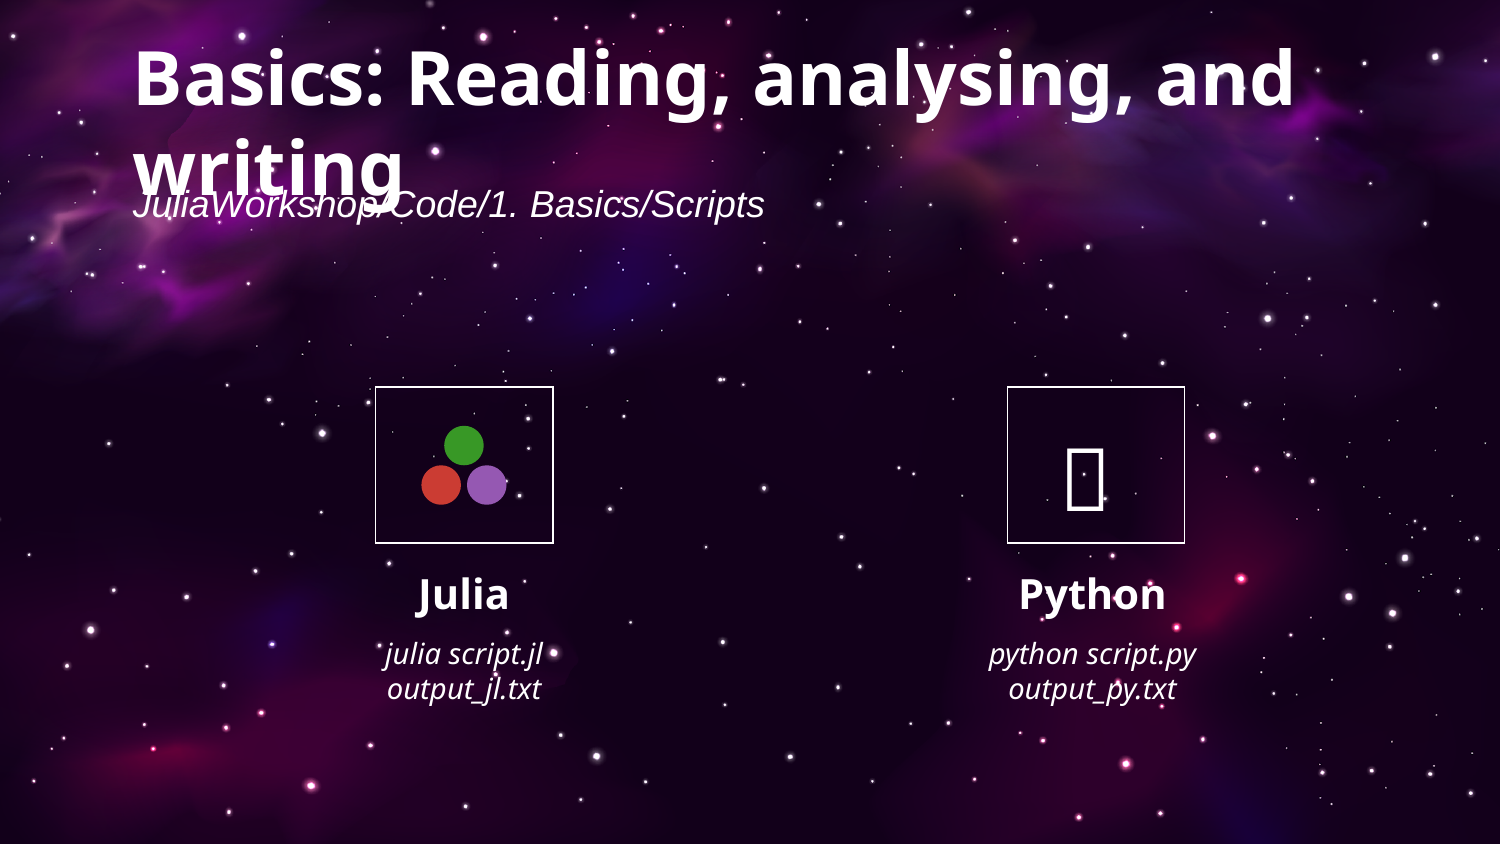

# Basics: Reading, analysing, and writing
JuliaWorkshop/Code/1. Basics/Scripts

Julia
julia script.jl
output_jl.txt
Python
python script.py
output_py.txt